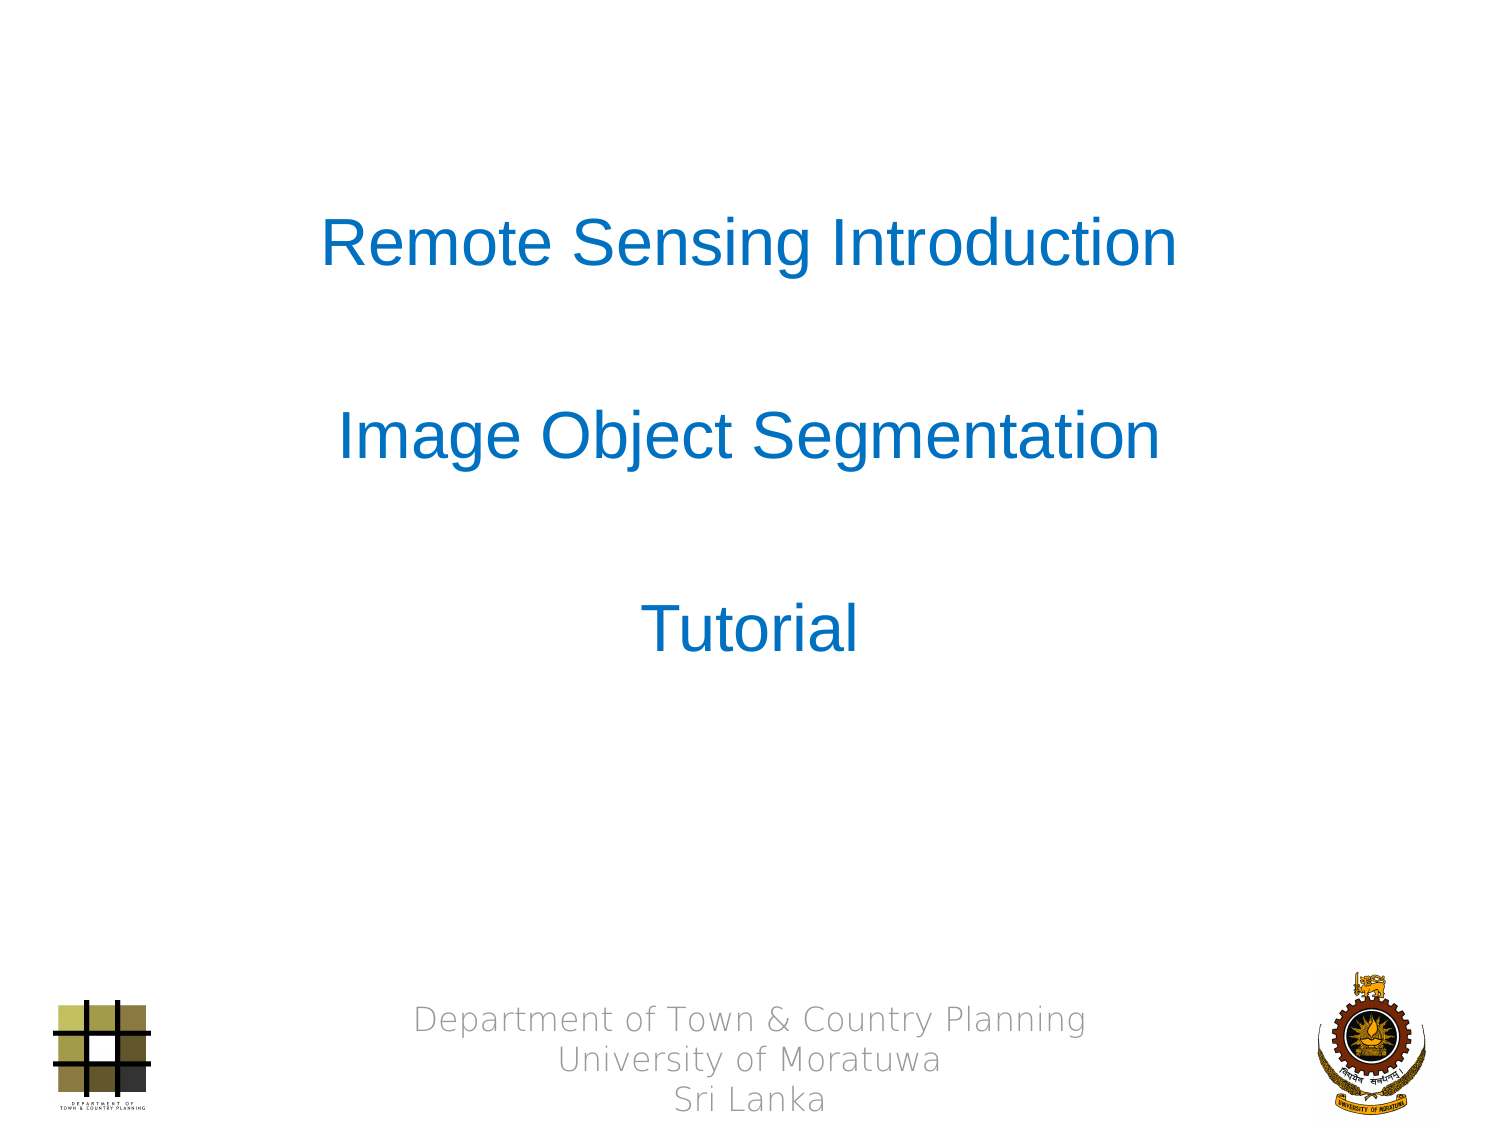

# Remote Sensing Introduction
Image Object Segmentation
Tutorial